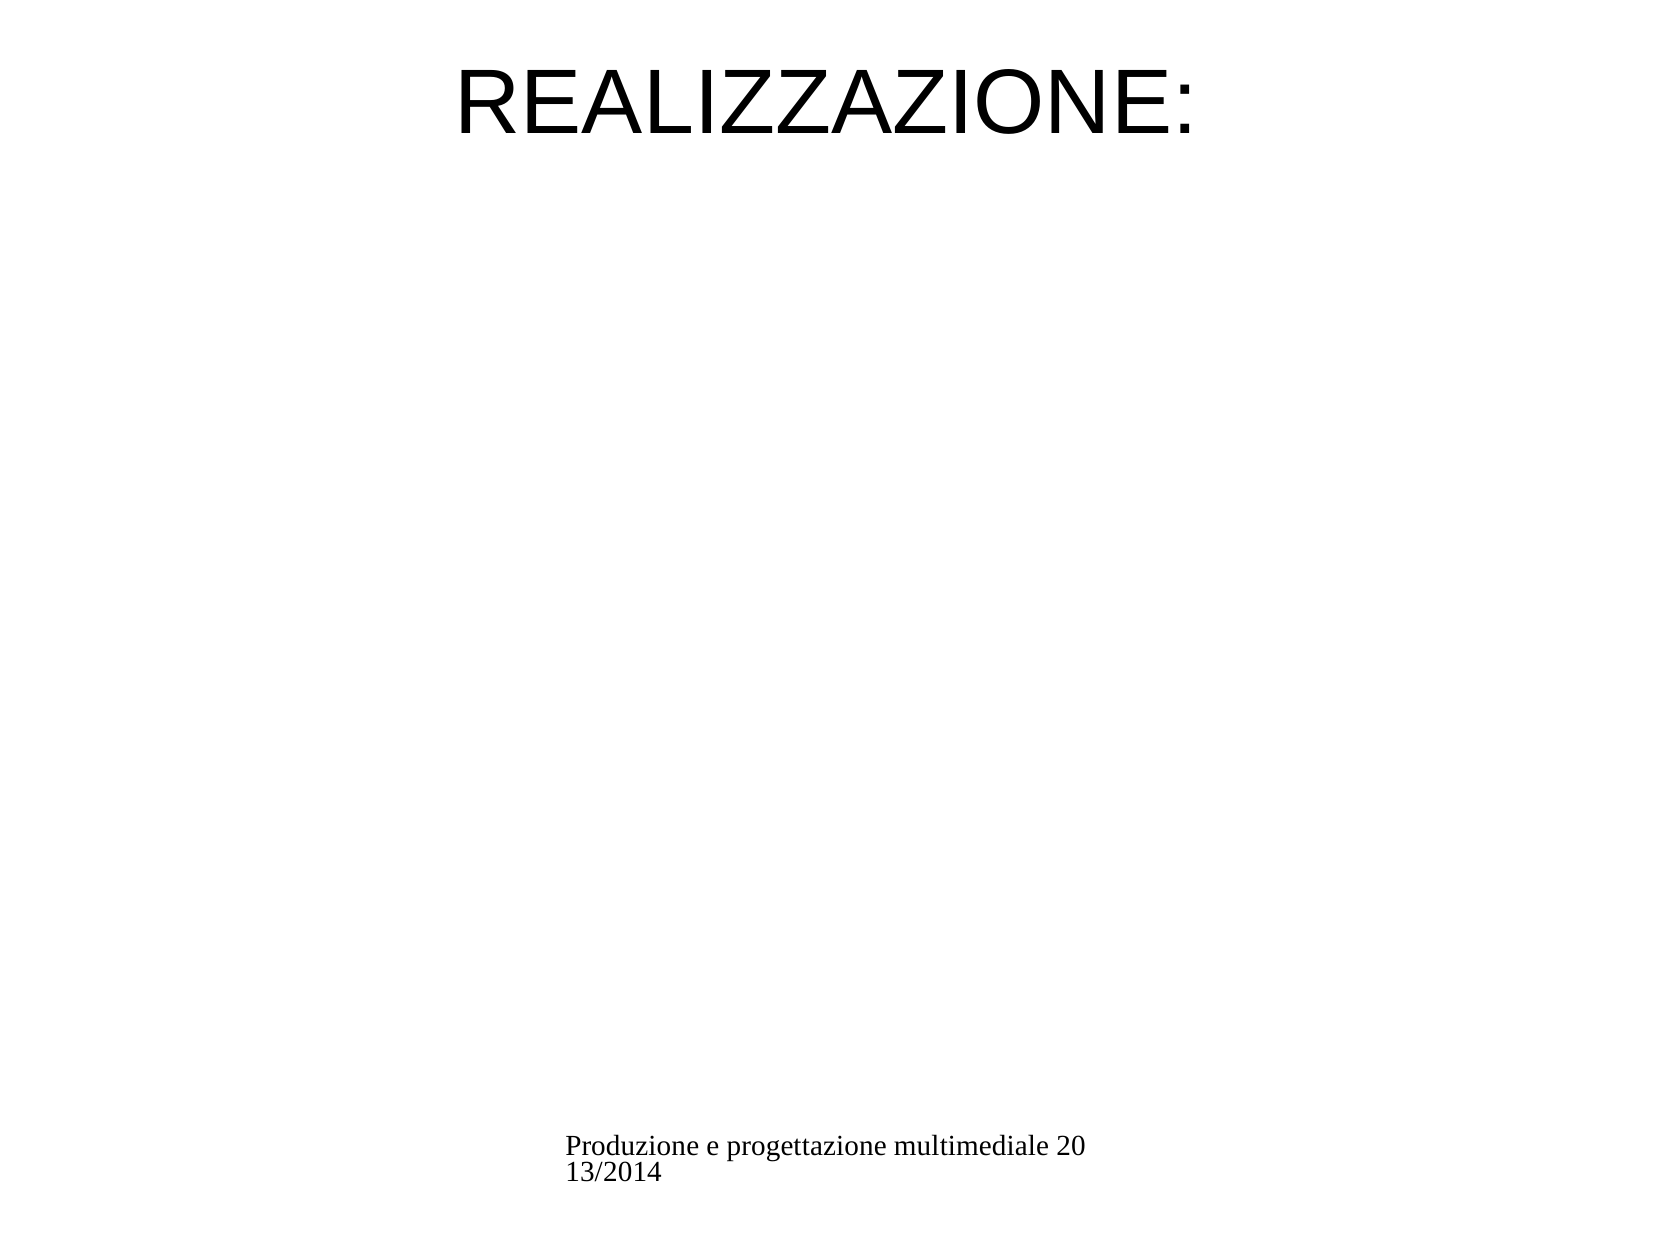

# REALIZZAZIONE:
Produzione e progettazione multimediale 2013/2014